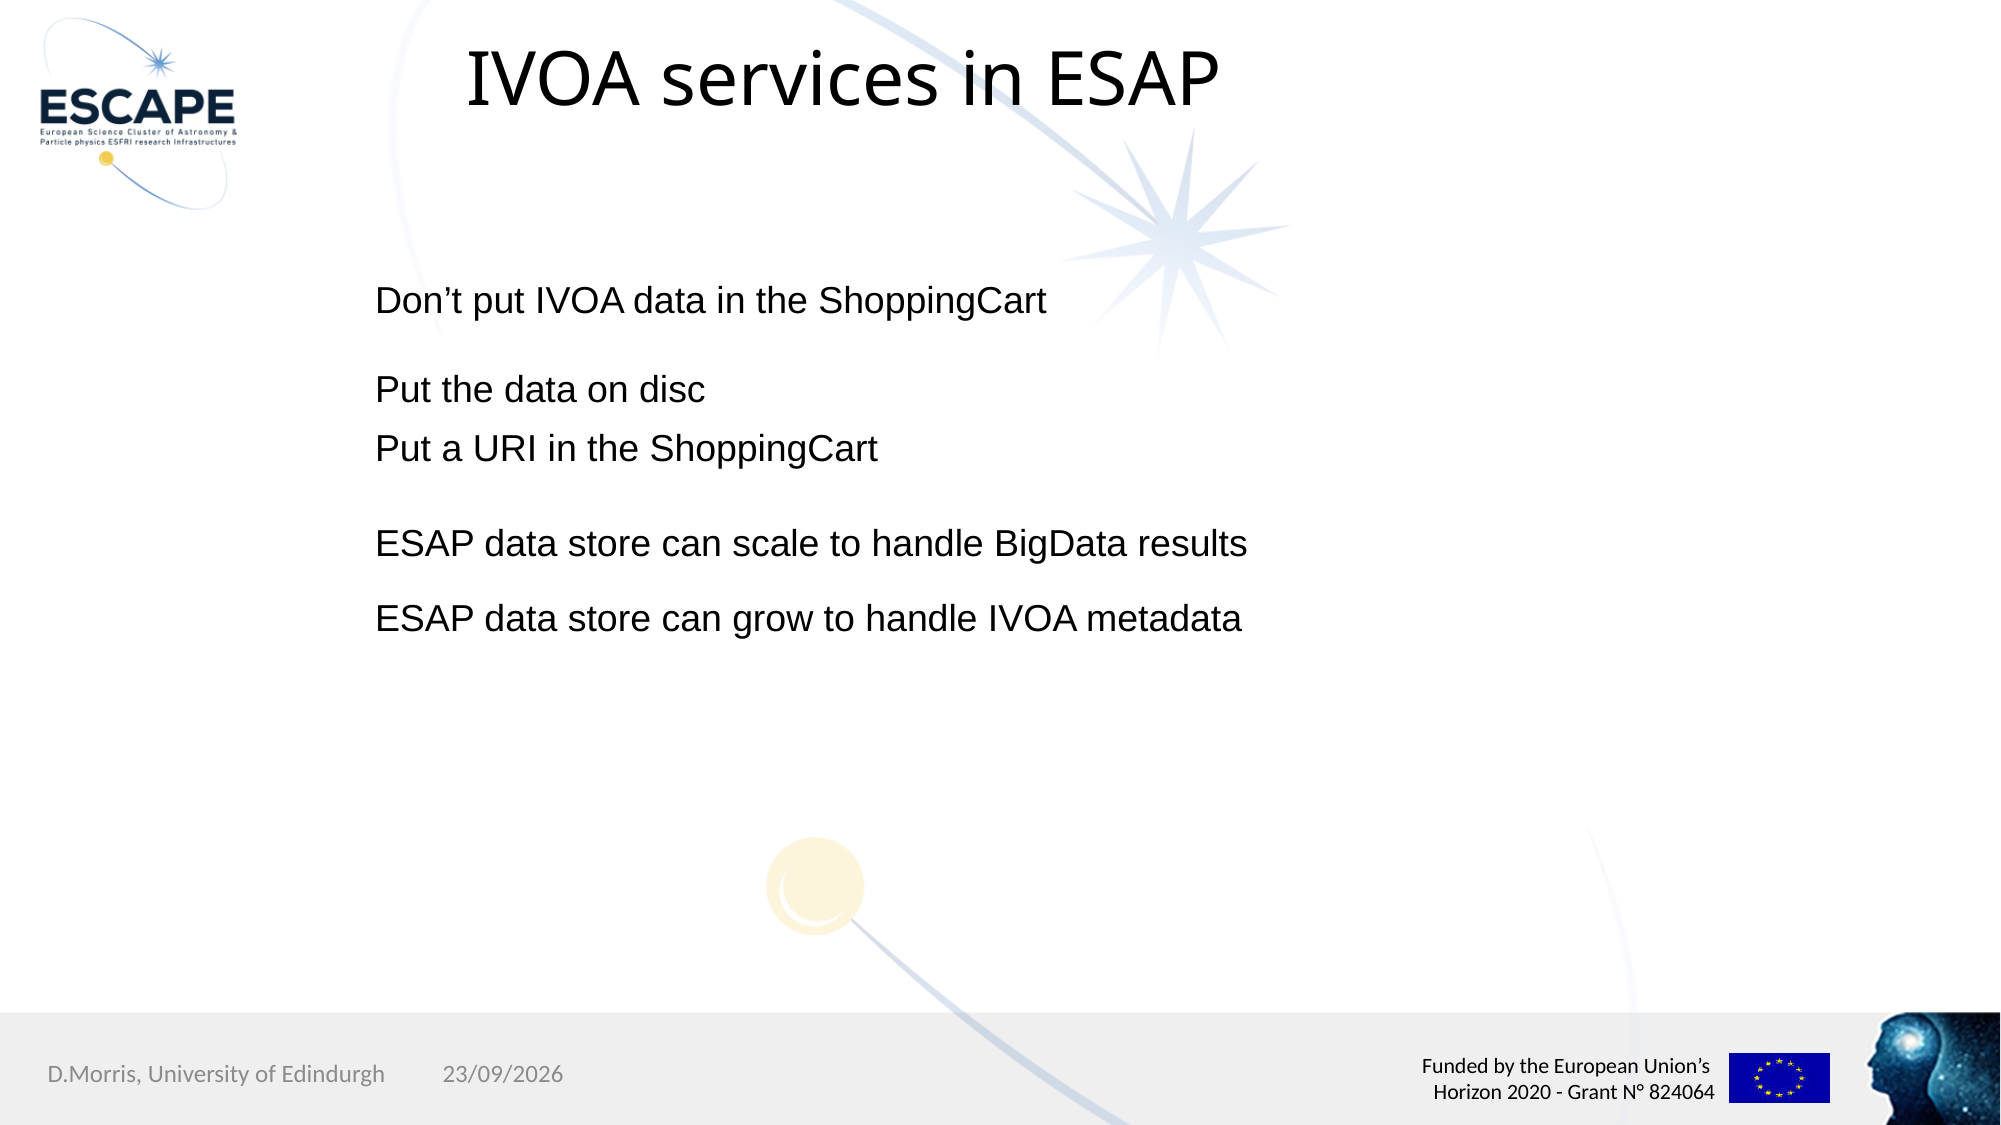

# IVOA services in ESAP
Don’t put IVOA data in the ShoppingCart
Put the data on disc
Put a URI in the ShoppingCart
ESAP data store can scale to handle BigData results
ESAP data store can grow to handle IVOA metadata
D.Morris, University of Edindurgh